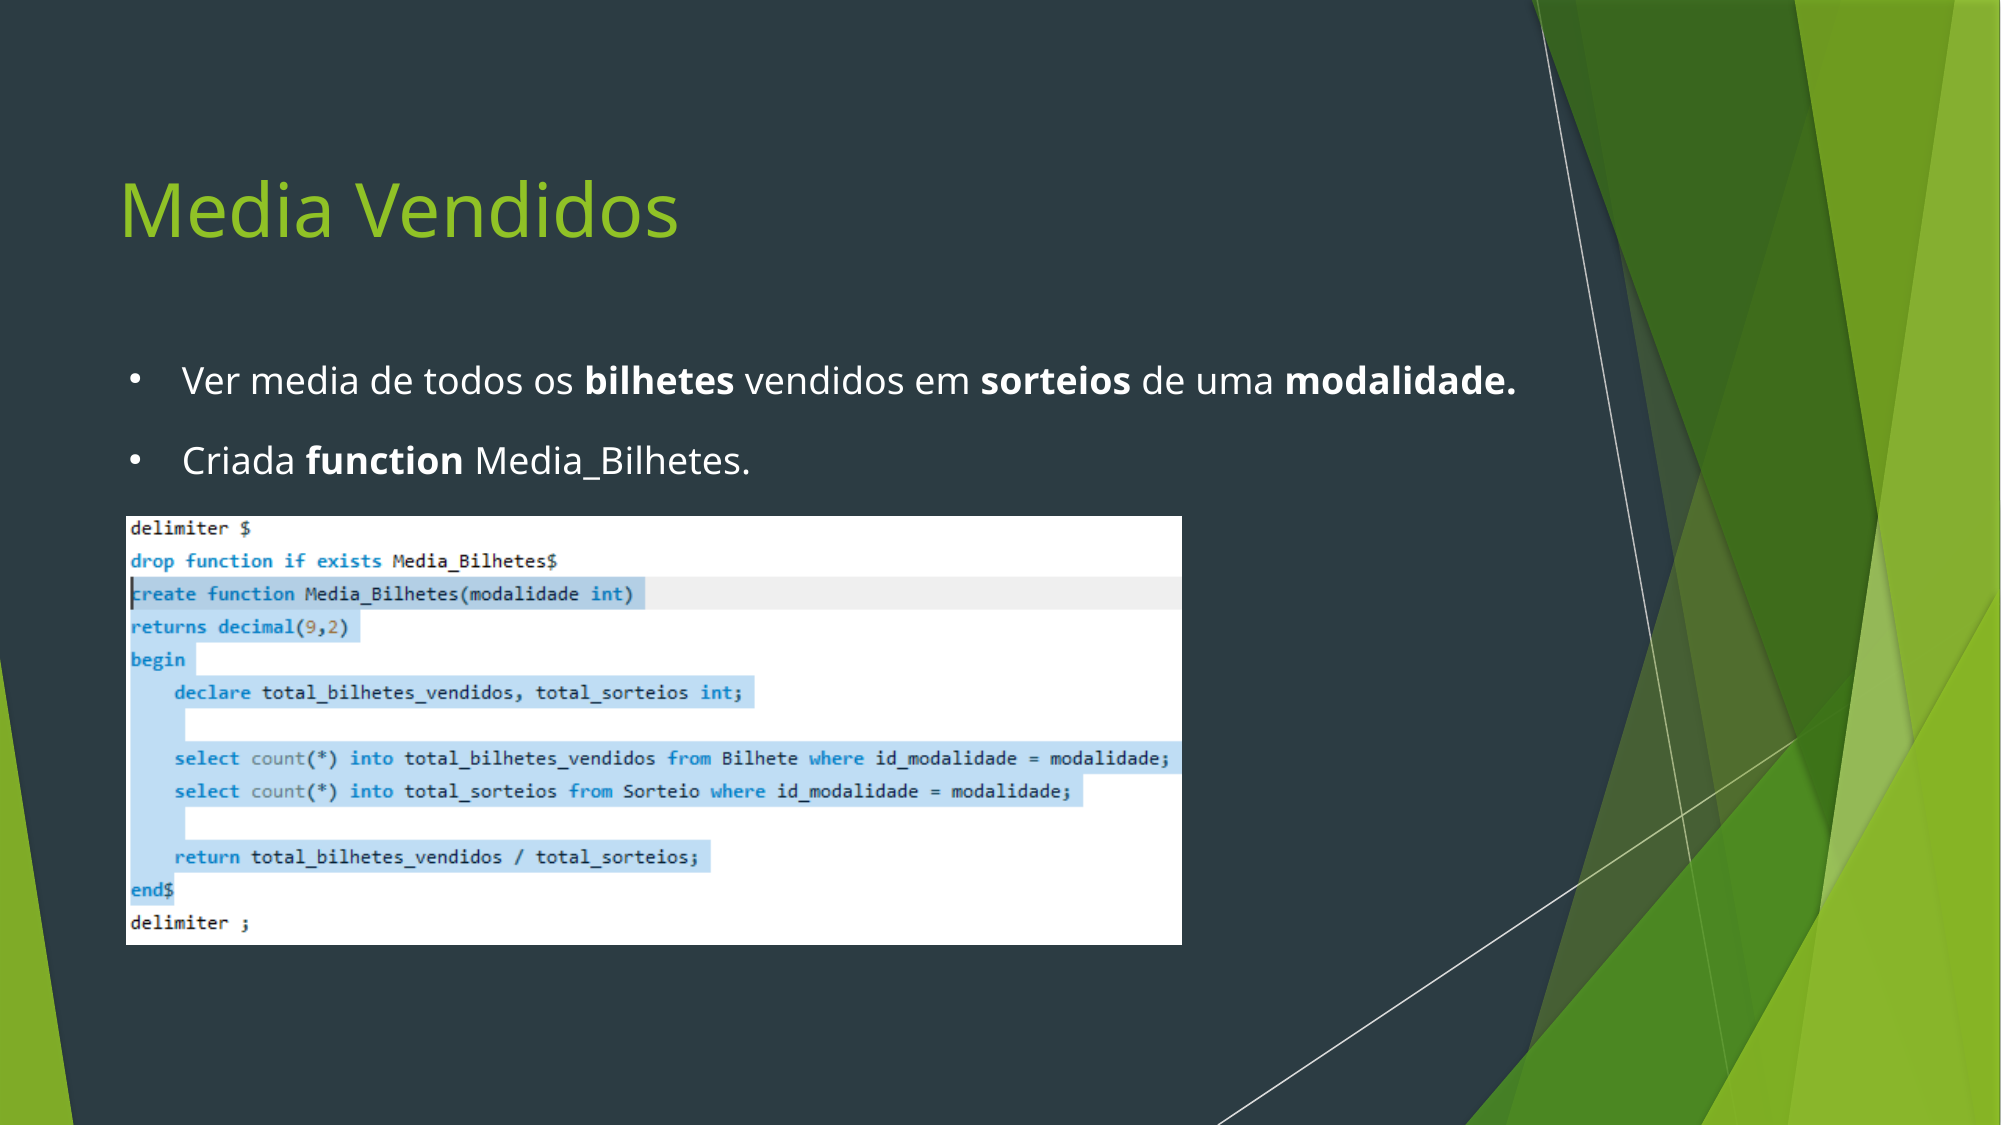

# Media Vendidos
Ver media de todos os bilhetes vendidos em sorteios de uma modalidade.
Criada function Media_Bilhetes.